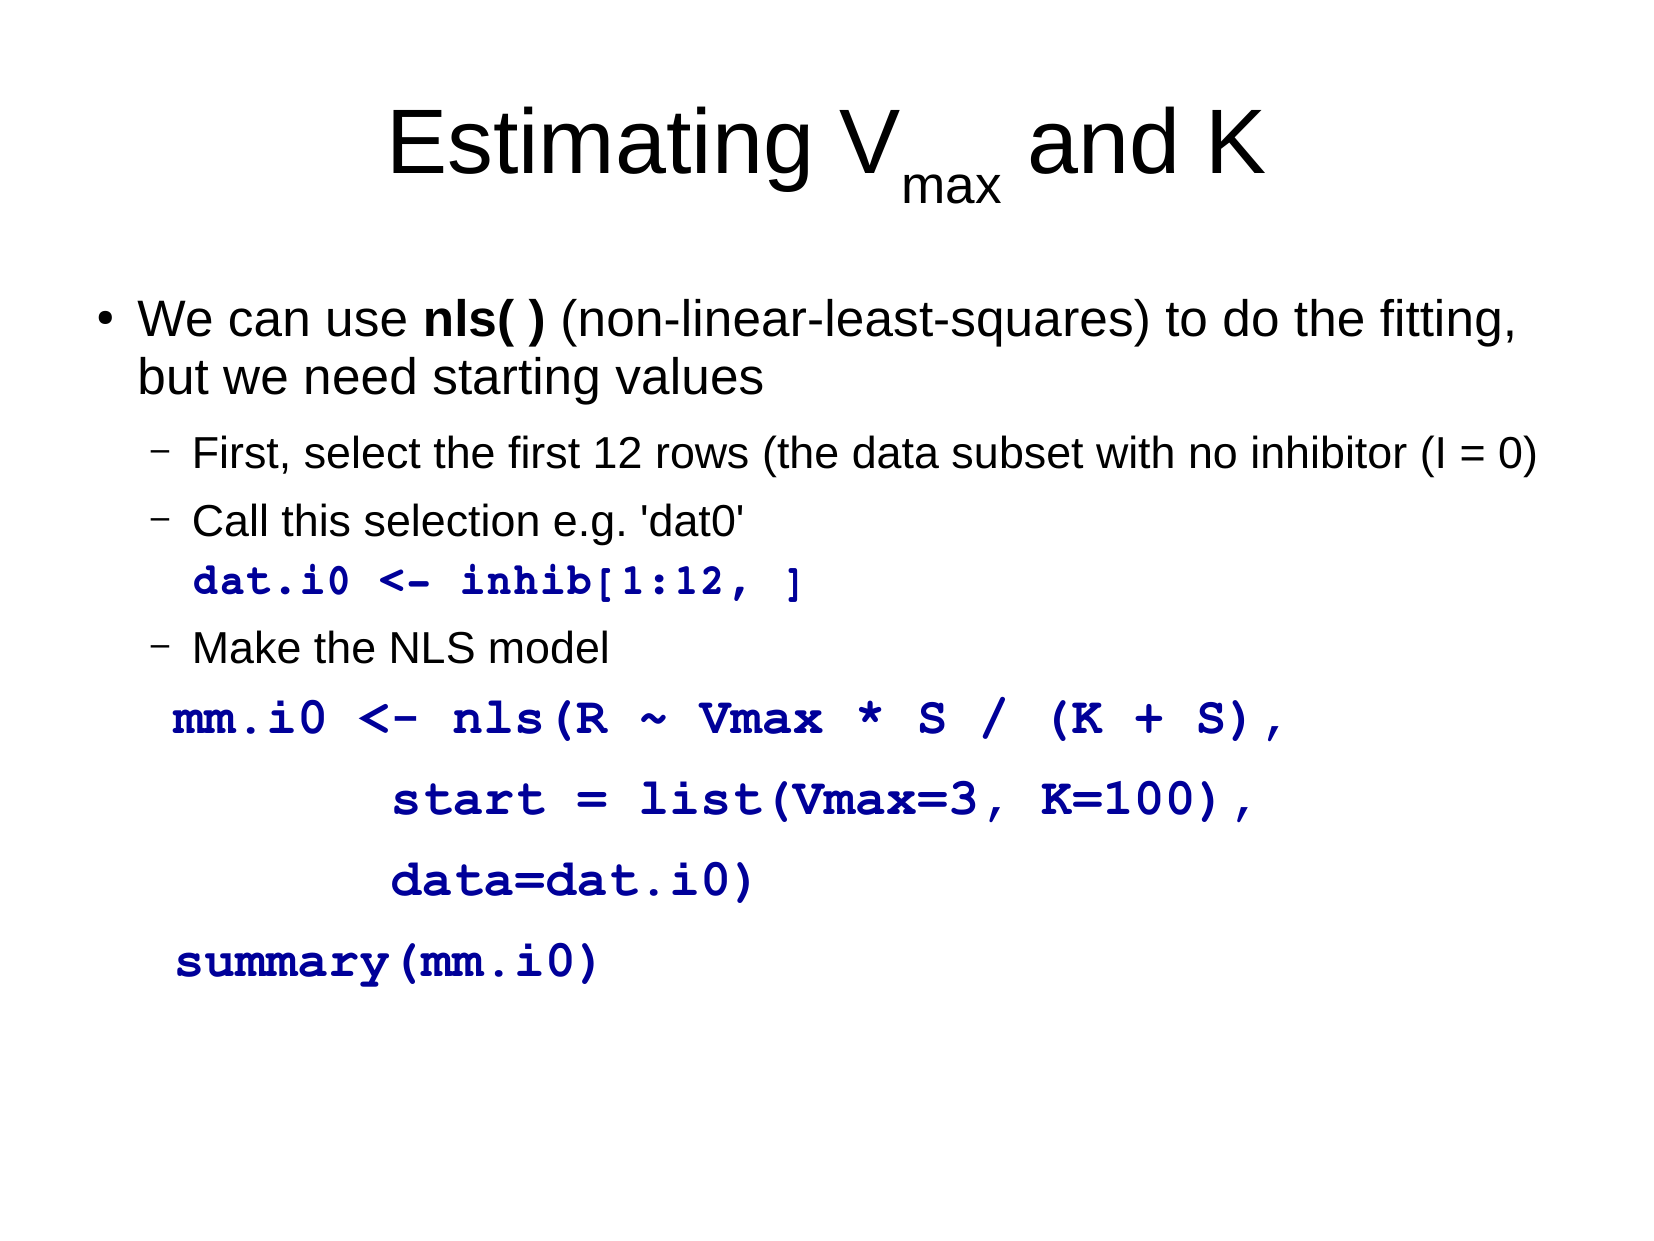

# Estimating Vmax and K
We can use nls( ) (non-linear-least-squares) to do the fitting, but we need starting values
First, select the first 12 rows (the data subset with no inhibitor (I = 0)
Call this selection e.g. 'dat0'
dat.i0 <- inhib[1:12, ]
Make the NLS model
mm.i0 <- nls(R ~ Vmax * S / (K + S),
 start = list(Vmax=3, K=100),
 data=dat.i0)
summary(mm.i0)